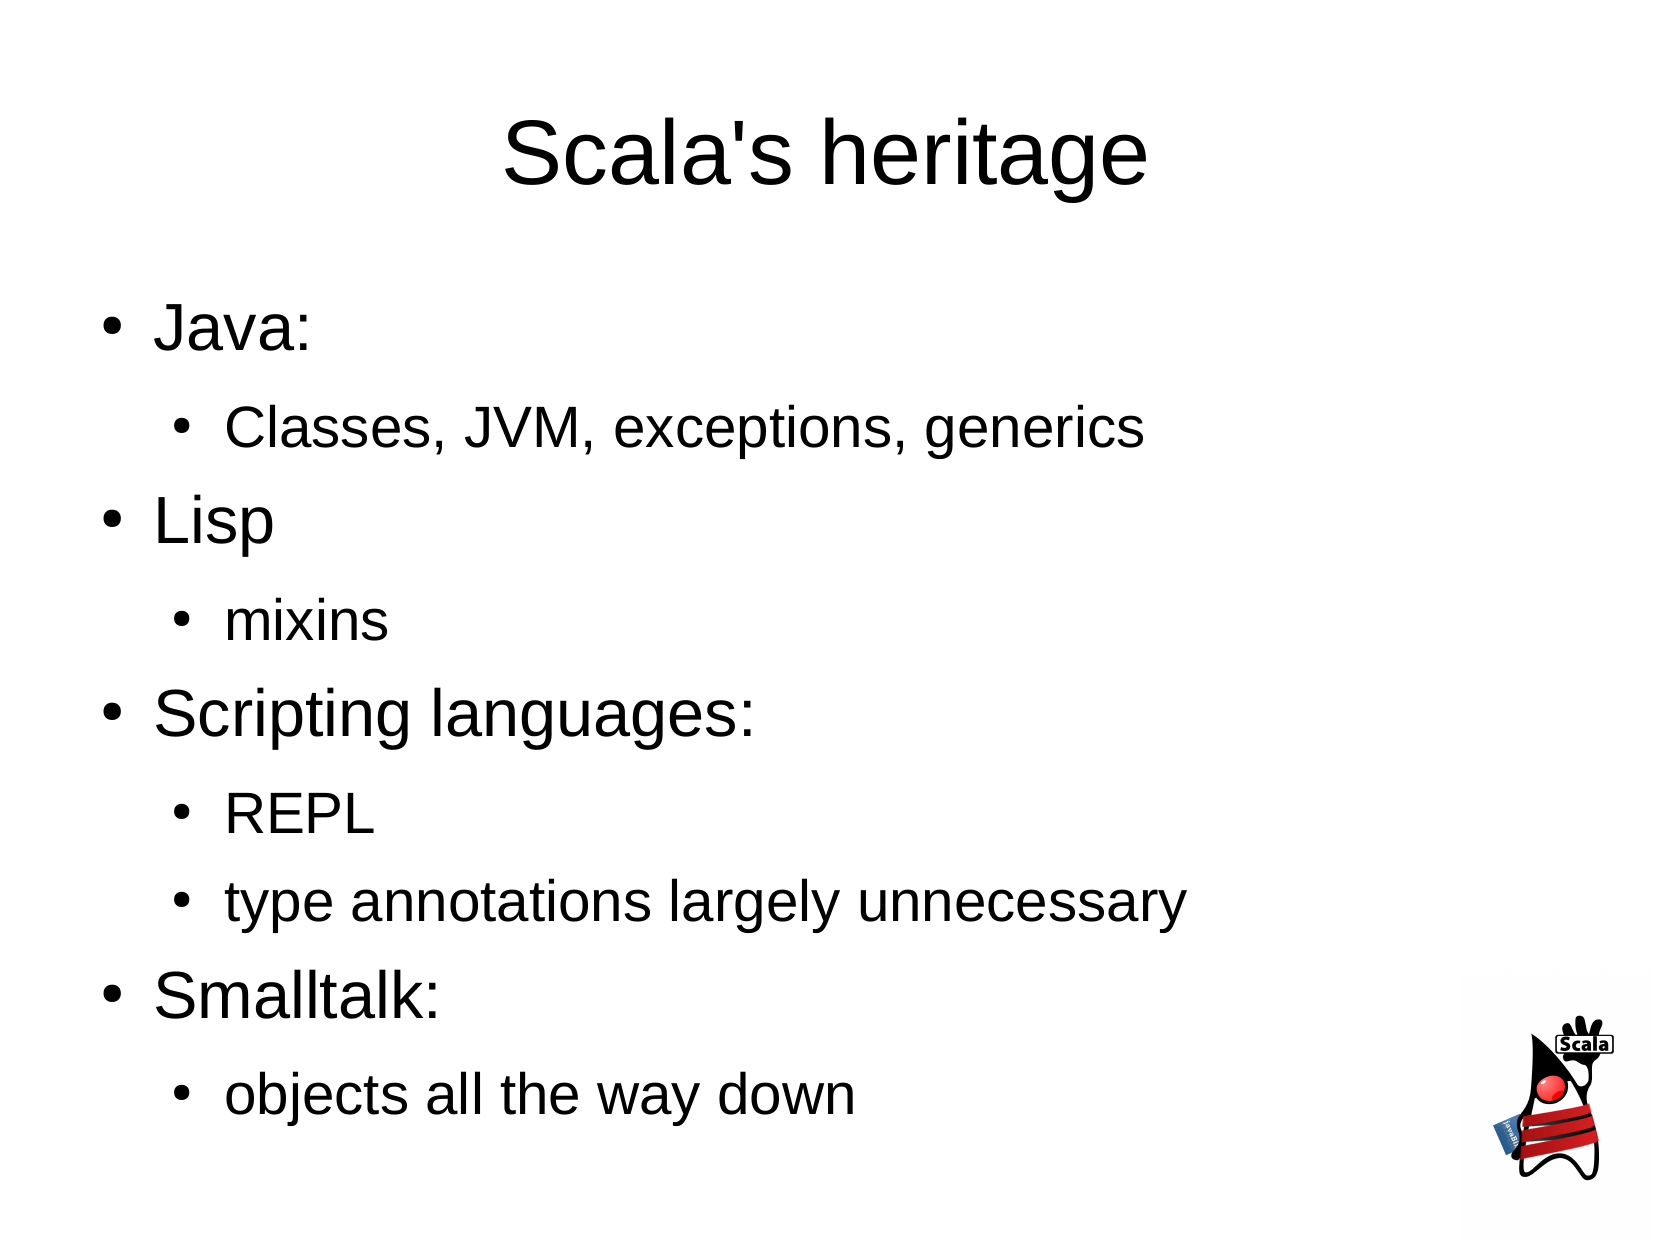

# Scala's heritage
Java:
Classes, JVM, exceptions, generics
Lisp
mixins
Scripting languages:
REPL
type annotations largely unnecessary
Smalltalk:
objects all the way down